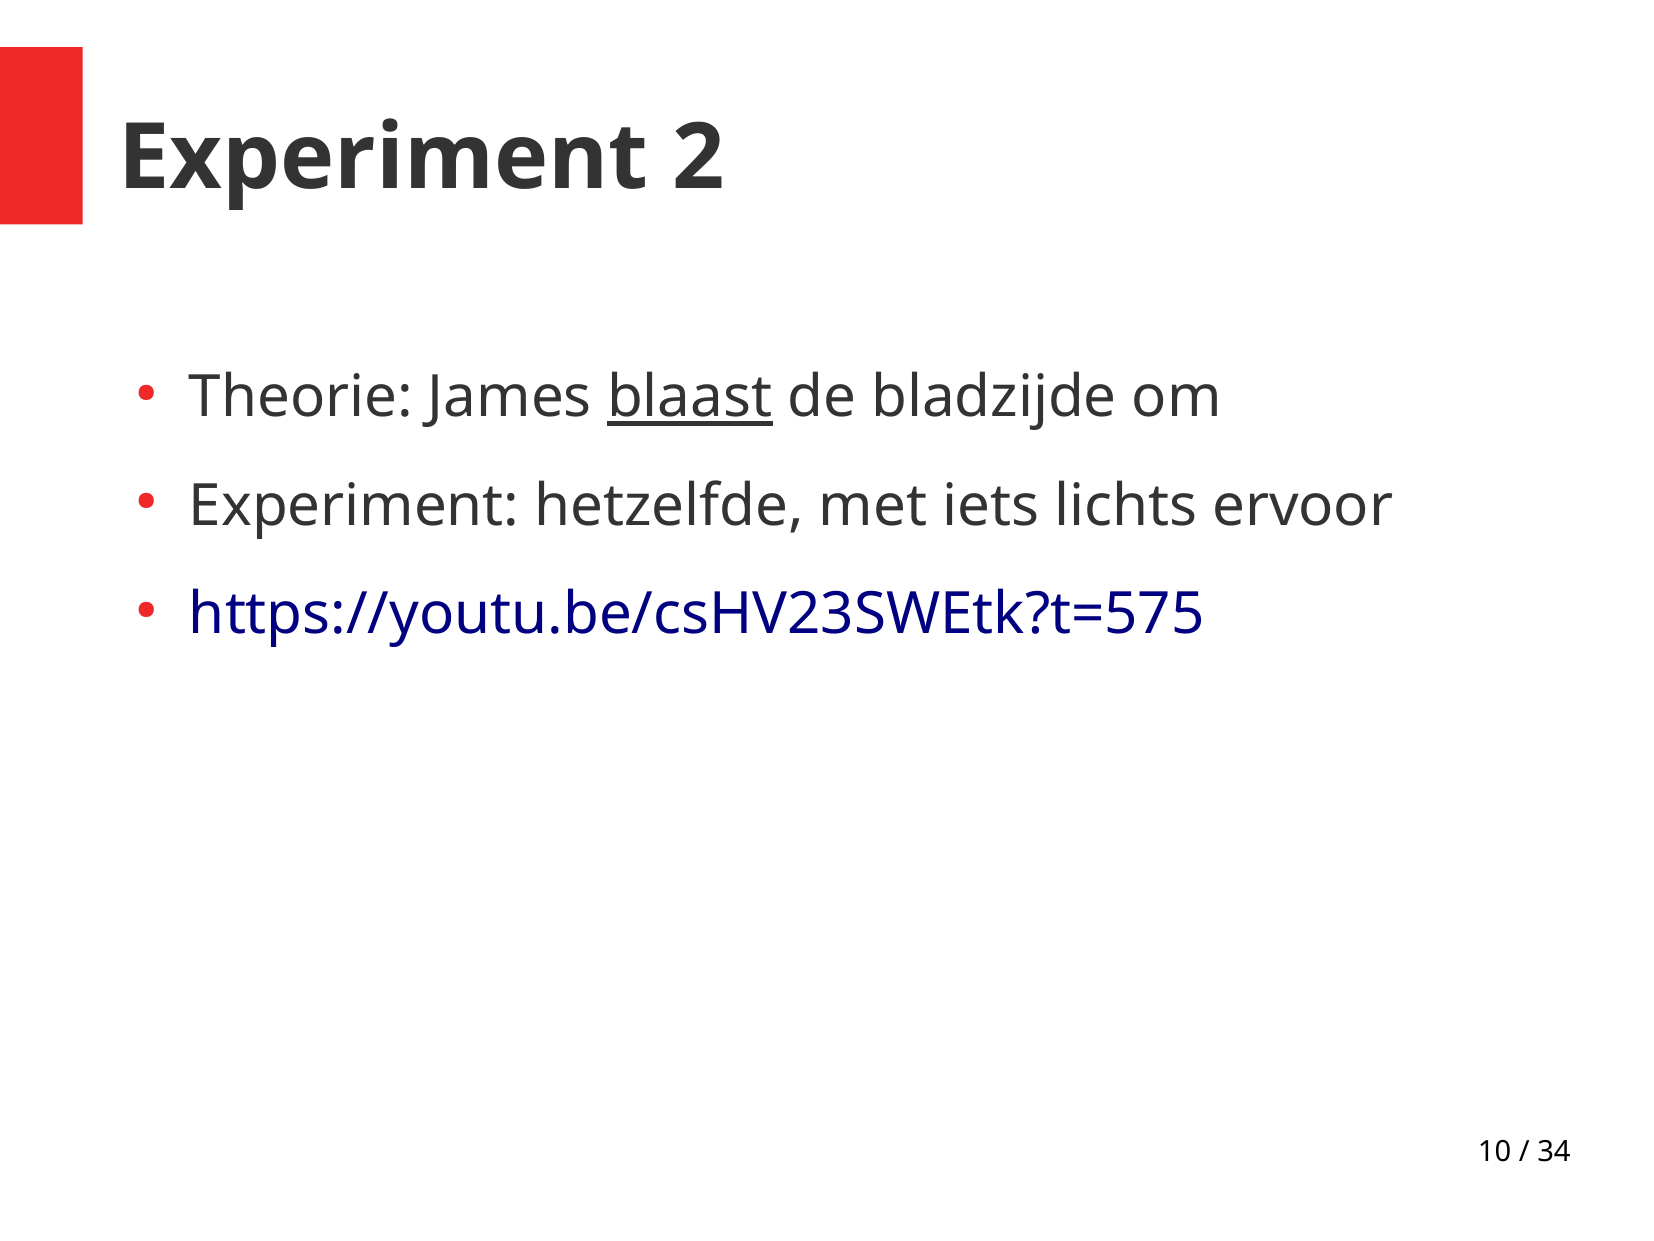

# Experiment 2
Theorie: James blaast de bladzijde om
Experiment: hetzelfde, met iets lichts ervoor
https://youtu.be/csHV23SWEtk?t=575
10